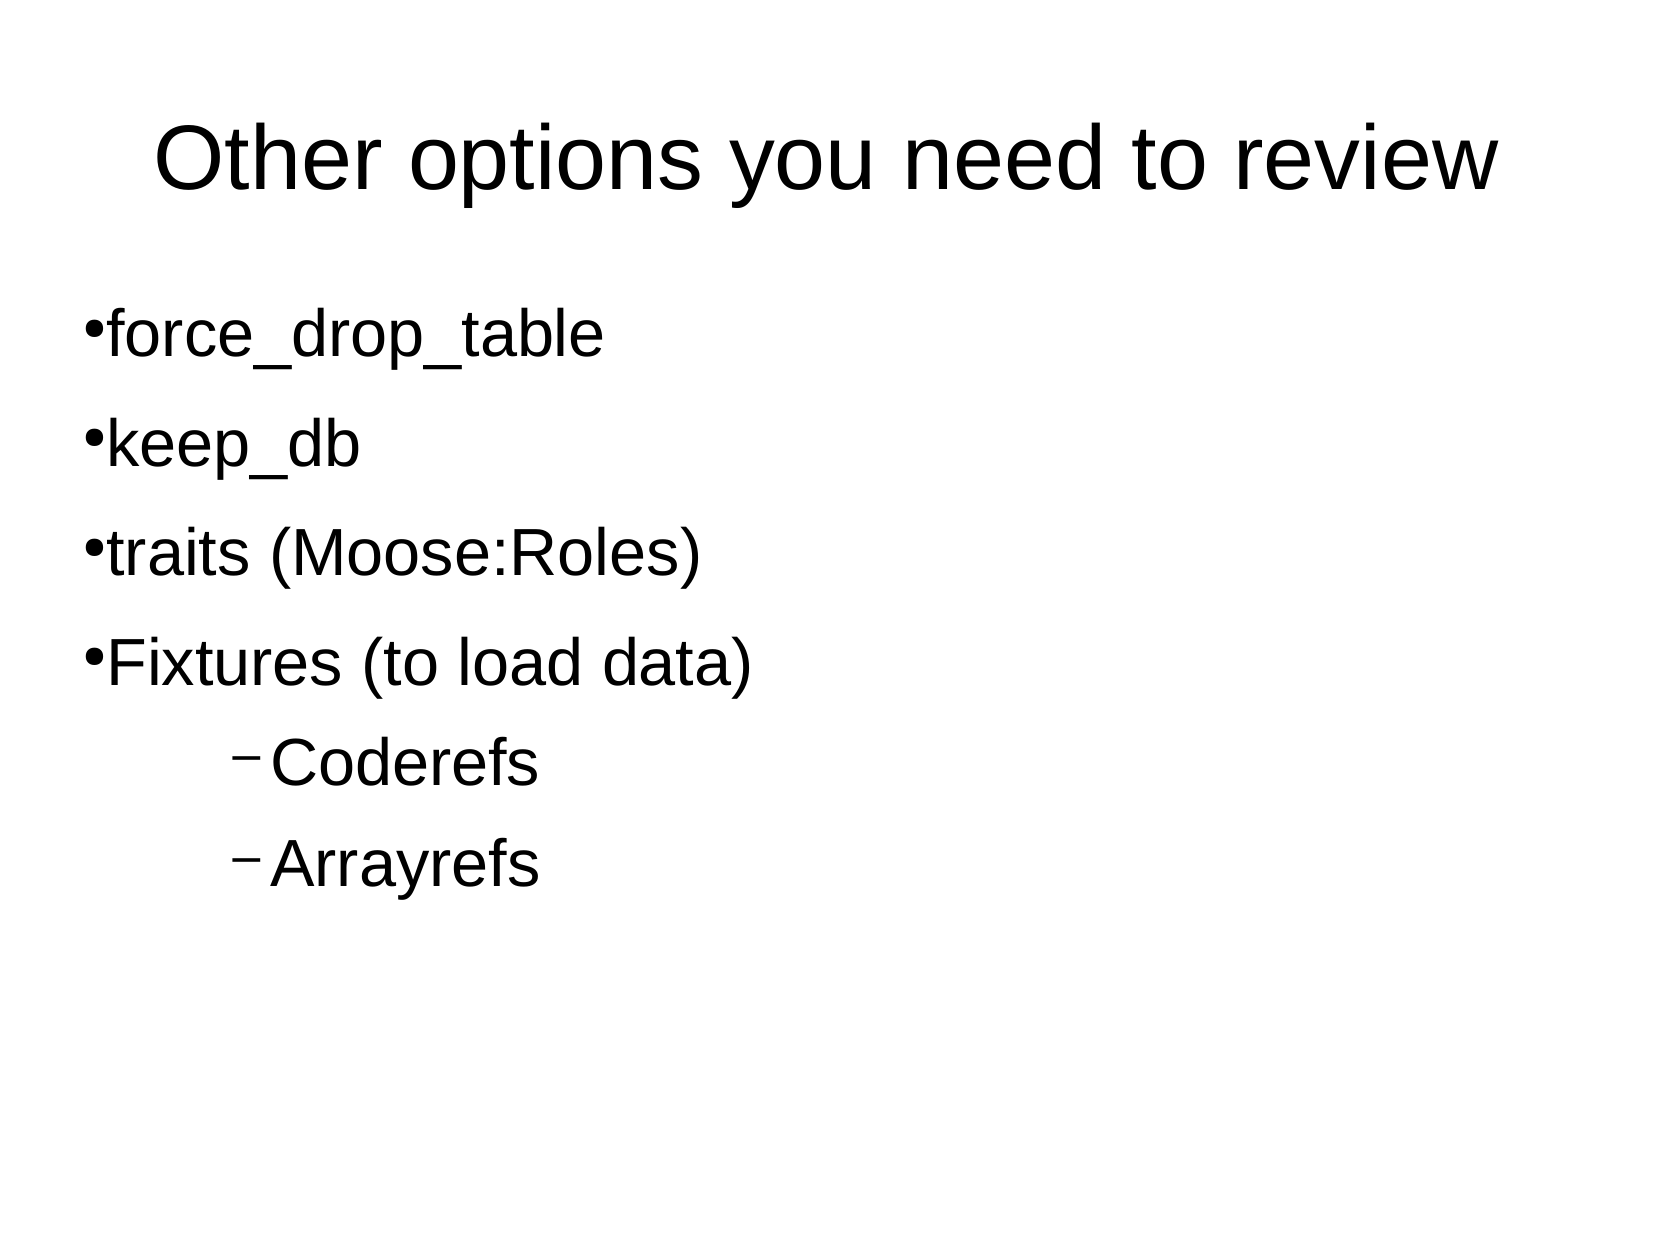

# Other options you need to review
force_drop_table
keep_db
traits (Moose:Roles)
Fixtures (to load data)
Coderefs
Arrayrefs